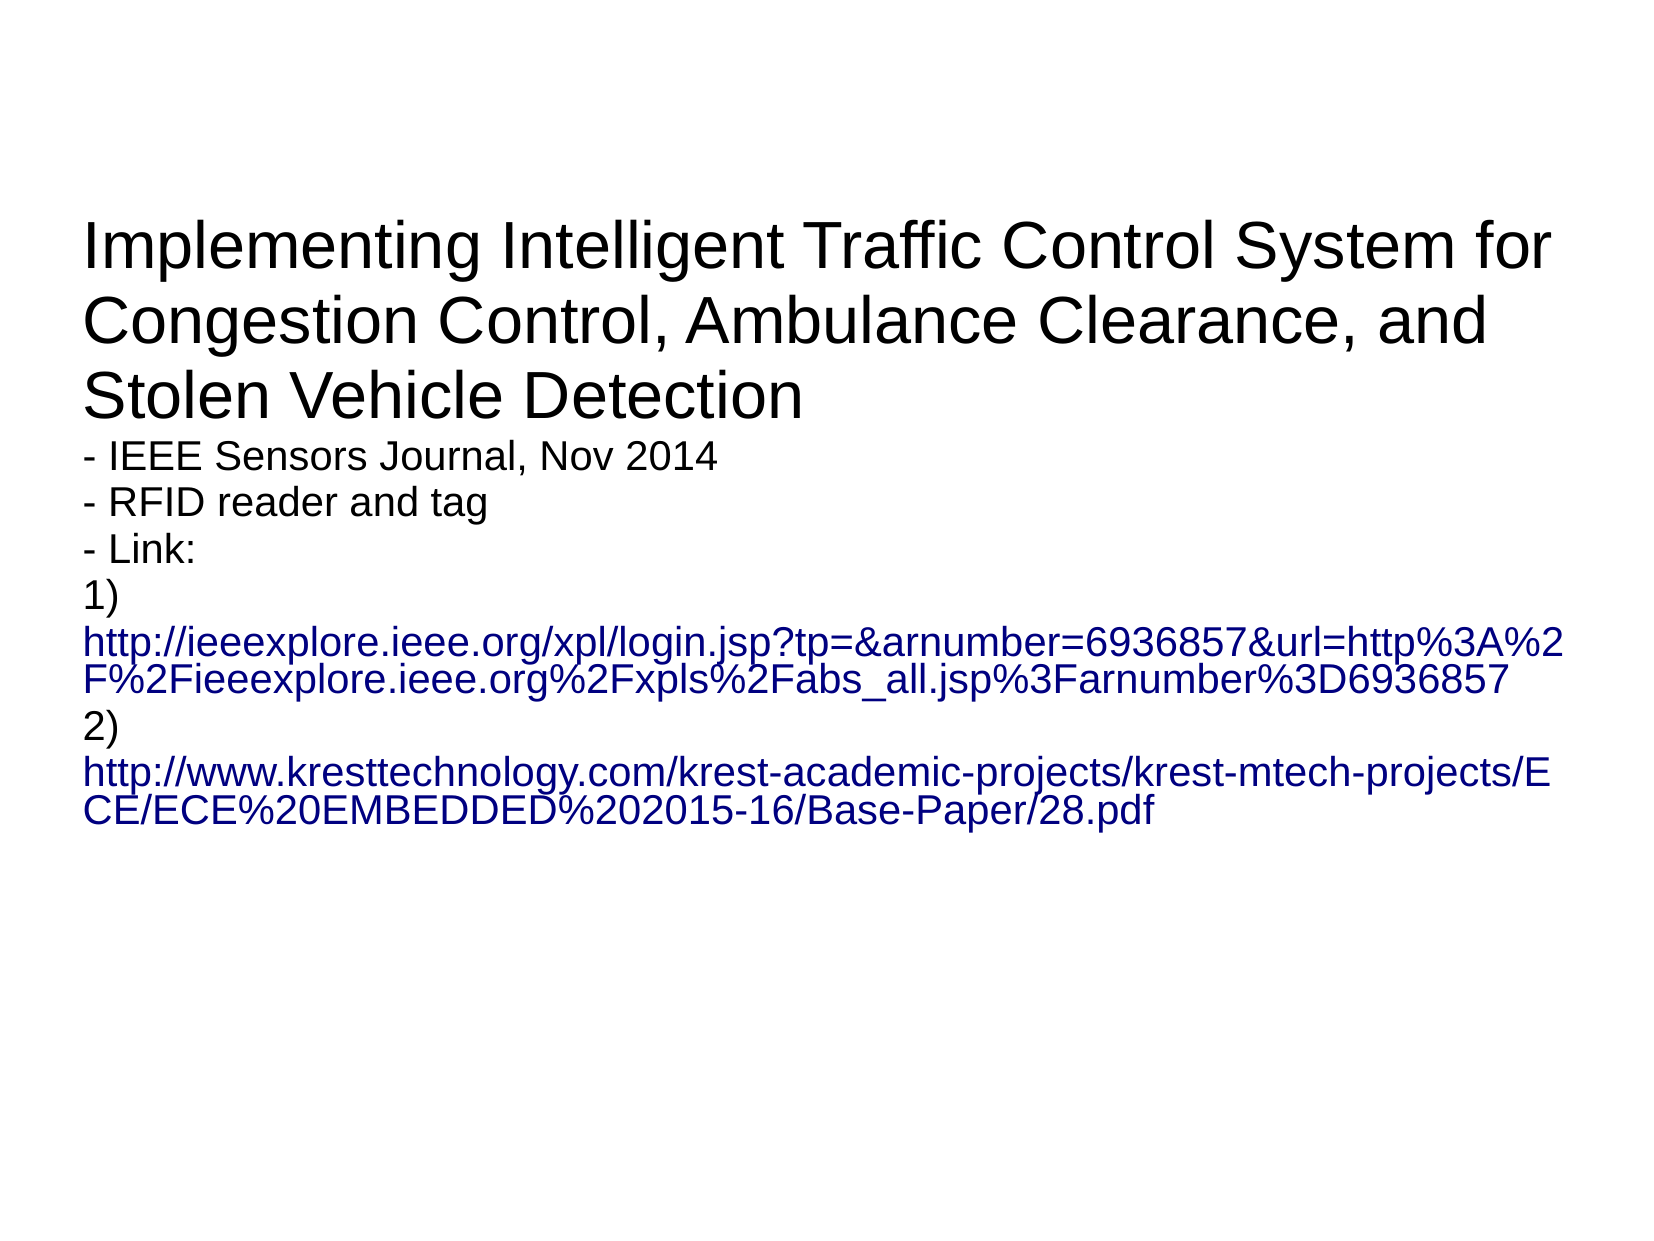

# Implementing Intelligent Traffic Control System for Congestion Control, Ambulance Clearance, and Stolen Vehicle Detection
- IEEE Sensors Journal, Nov 2014
- RFID reader and tag
- Link:
1) http://ieeexplore.ieee.org/xpl/login.jsp?tp=&arnumber=6936857&url=http%3A%2F%2Fieeexplore.ieee.org%2Fxpls%2Fabs_all.jsp%3Farnumber%3D6936857
2) http://www.kresttechnology.com/krest-academic-projects/krest-mtech-projects/ECE/ECE%20EMBEDDED%202015-16/Base-Paper/28.pdf